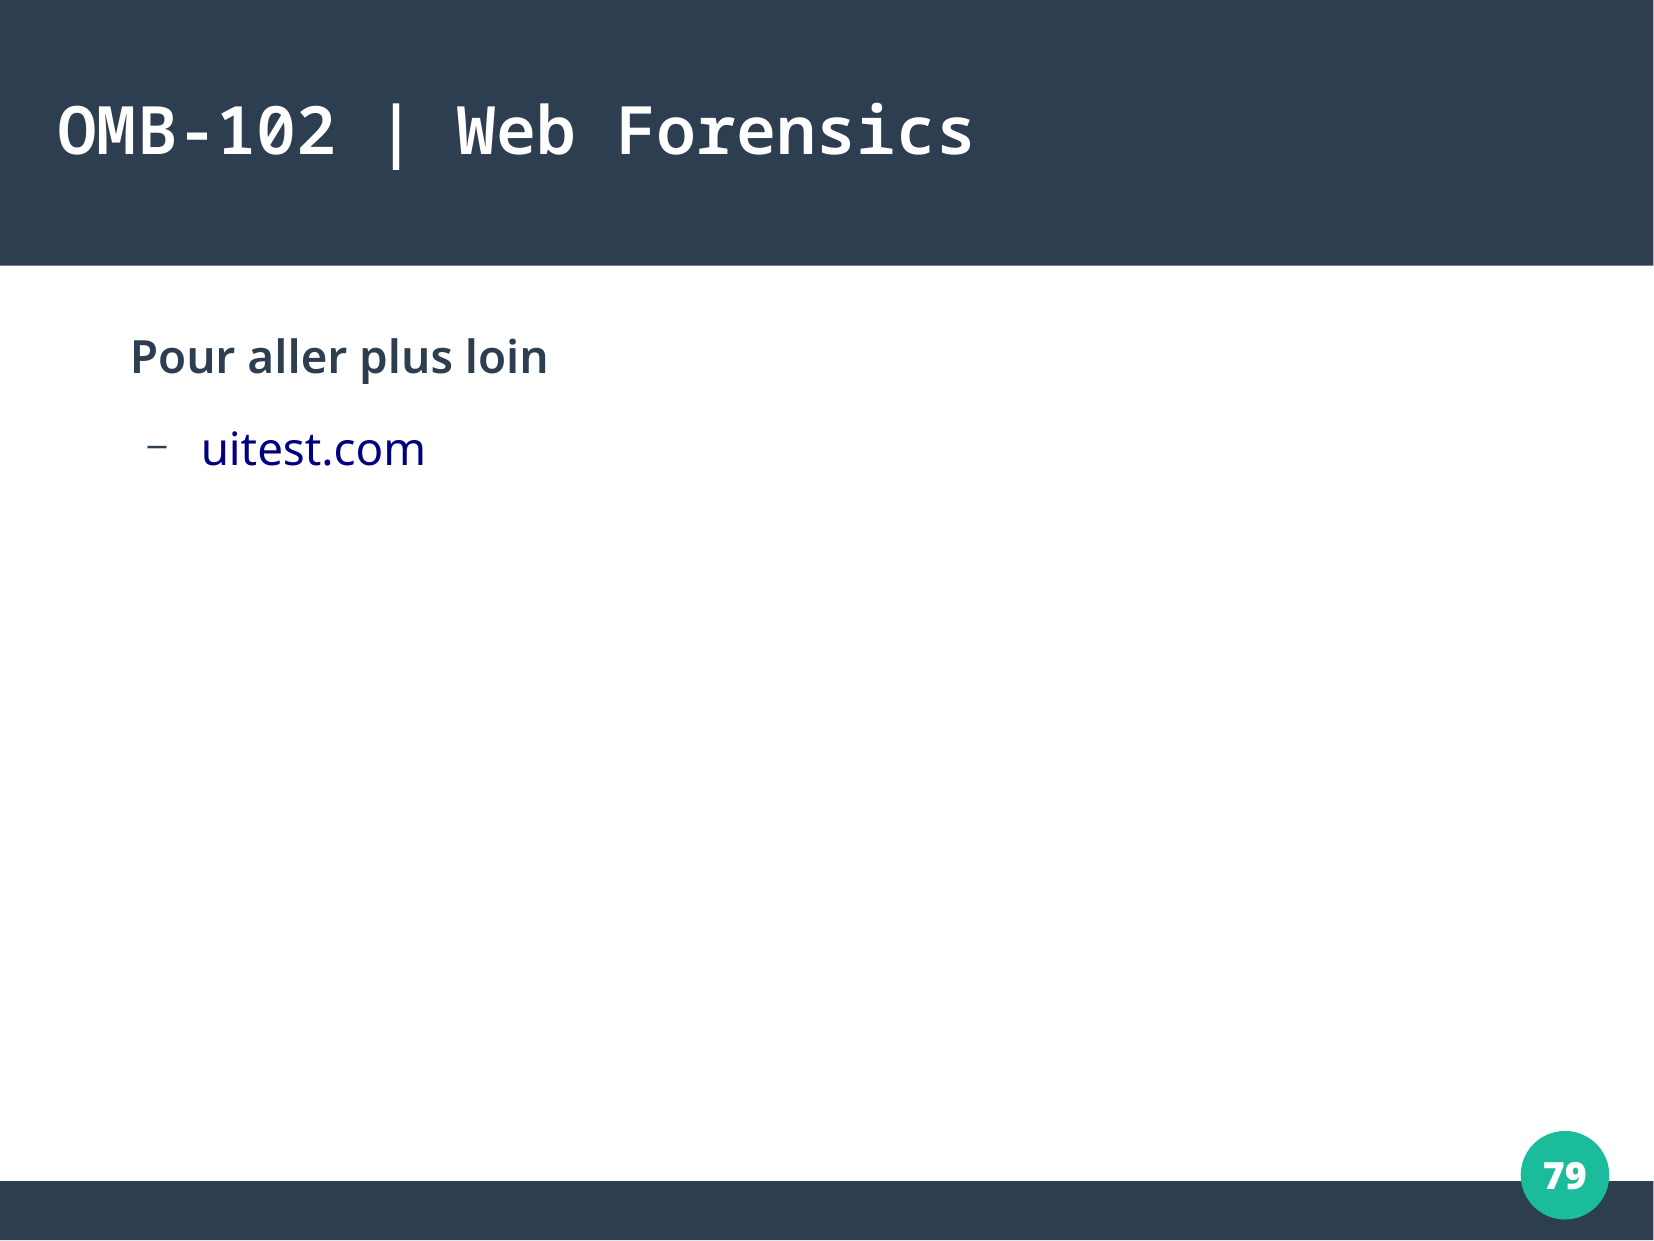

OMB-102 | Web Forensics
# Pour aller plus loin
uitest.com
79